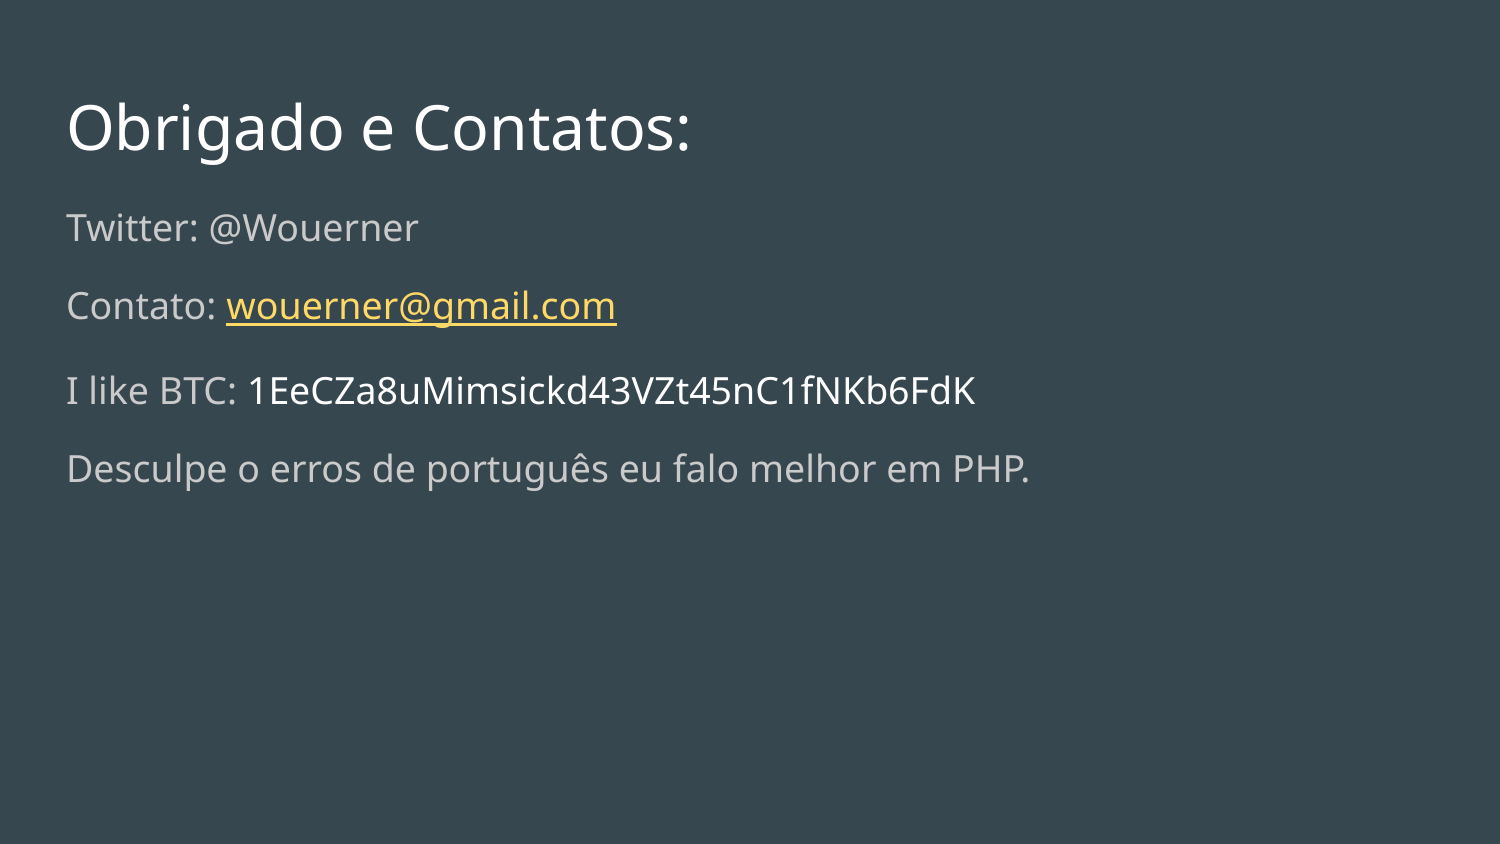

# Obrigado e Contatos:
Twitter: @Wouerner
Contato: wouerner@gmail.com
I like BTC: 1EeCZa8uMimsickd43VZt45nC1fNKb6FdK
Desculpe o erros de português eu falo melhor em PHP.